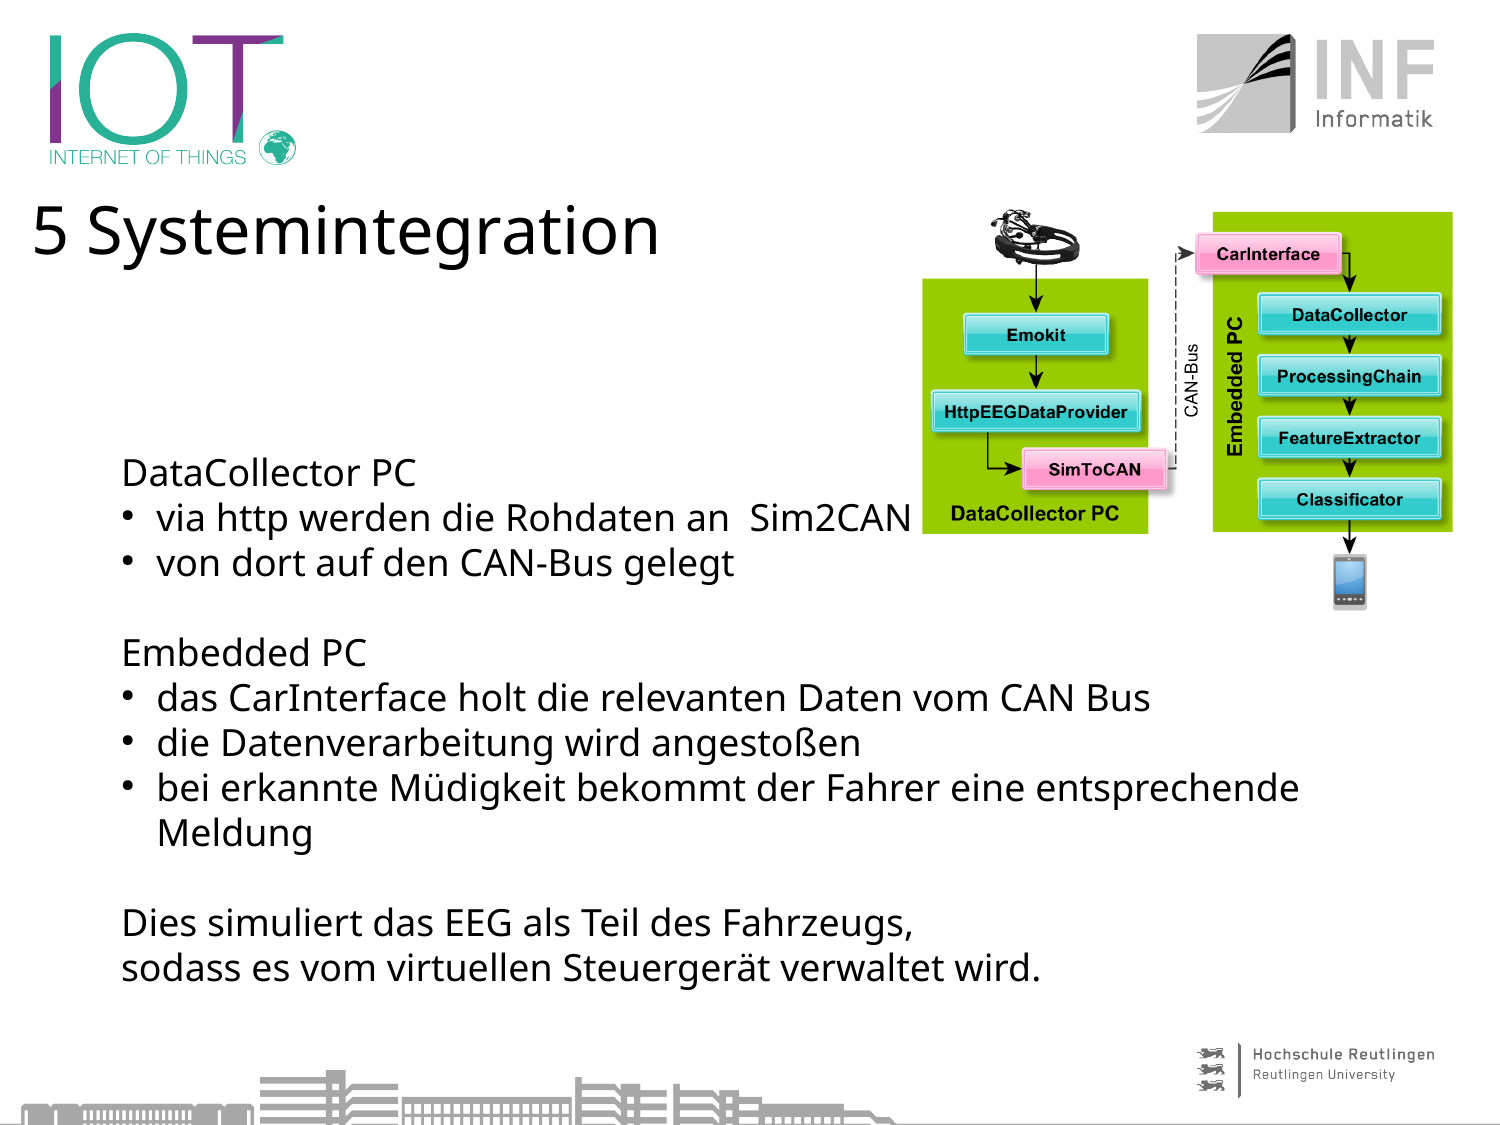

5 Systemintegration
DataCollector PC
via http werden die Rohdaten an Sim2CAN
von dort auf den CAN-Bus gelegt
Embedded PC
das CarInterface holt die relevanten Daten vom CAN Bus
die Datenverarbeitung wird angestoßen
bei erkannte Müdigkeit bekommt der Fahrer eine entsprechende Meldung
Dies simuliert das EEG als Teil des Fahrzeugs,
sodass es vom virtuellen Steuergerät verwaltet wird.